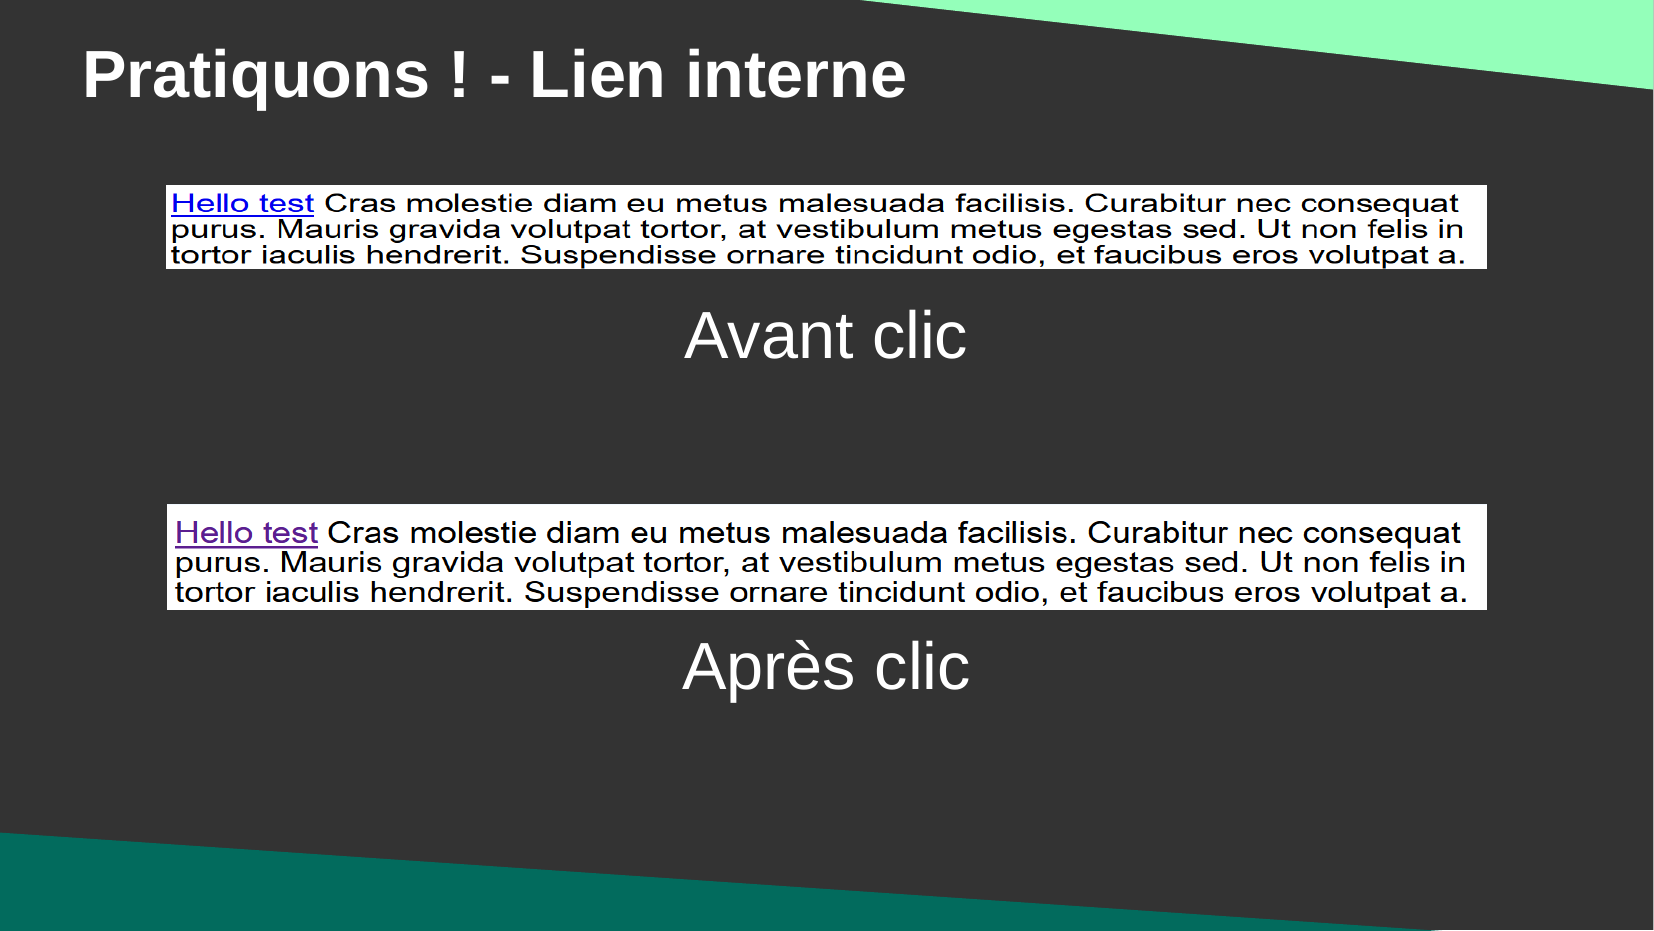

# Pratiquons ! - Lien interne
Avant clic
Après clic